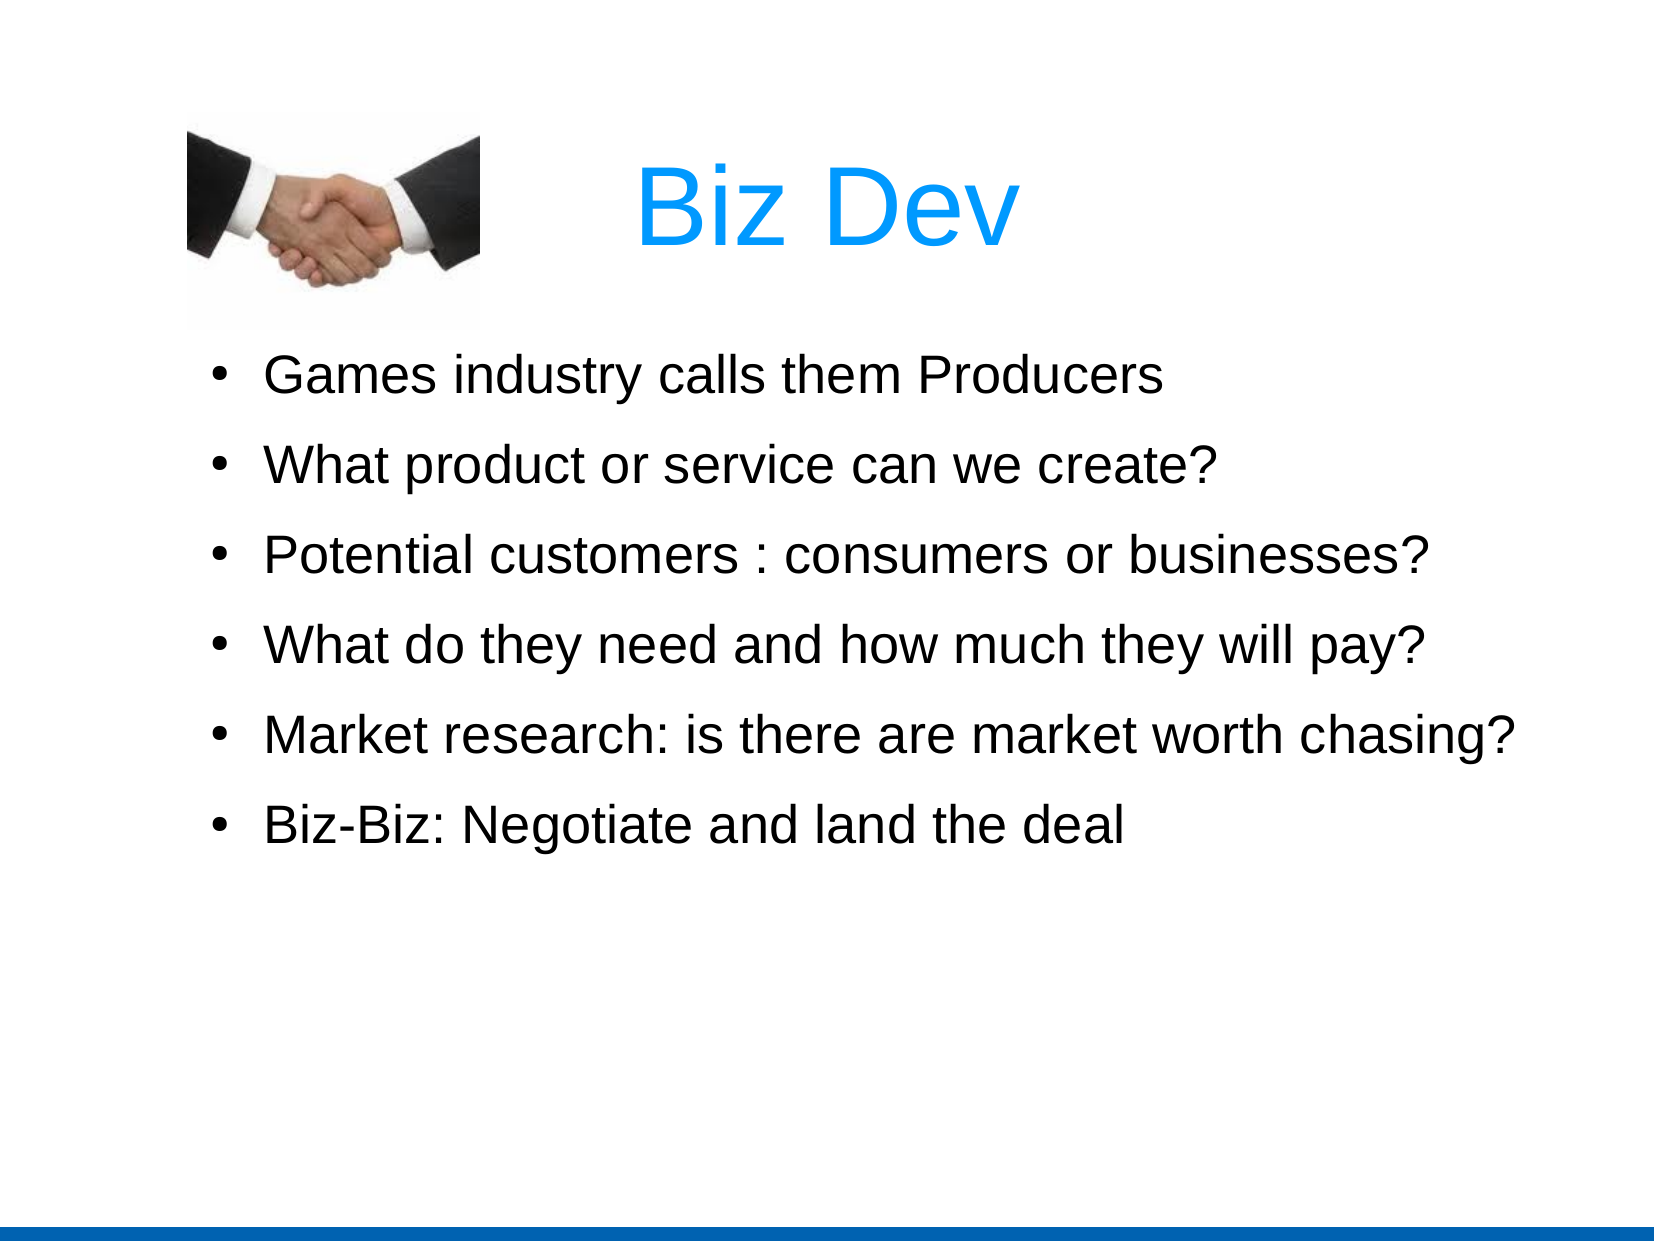

# Biz Dev
Games industry calls them Producers
What product or service can we create?
Potential customers : consumers or businesses?
What do they need and how much they will pay?
Market research: is there are market worth chasing?
Biz-Biz: Negotiate and land the deal